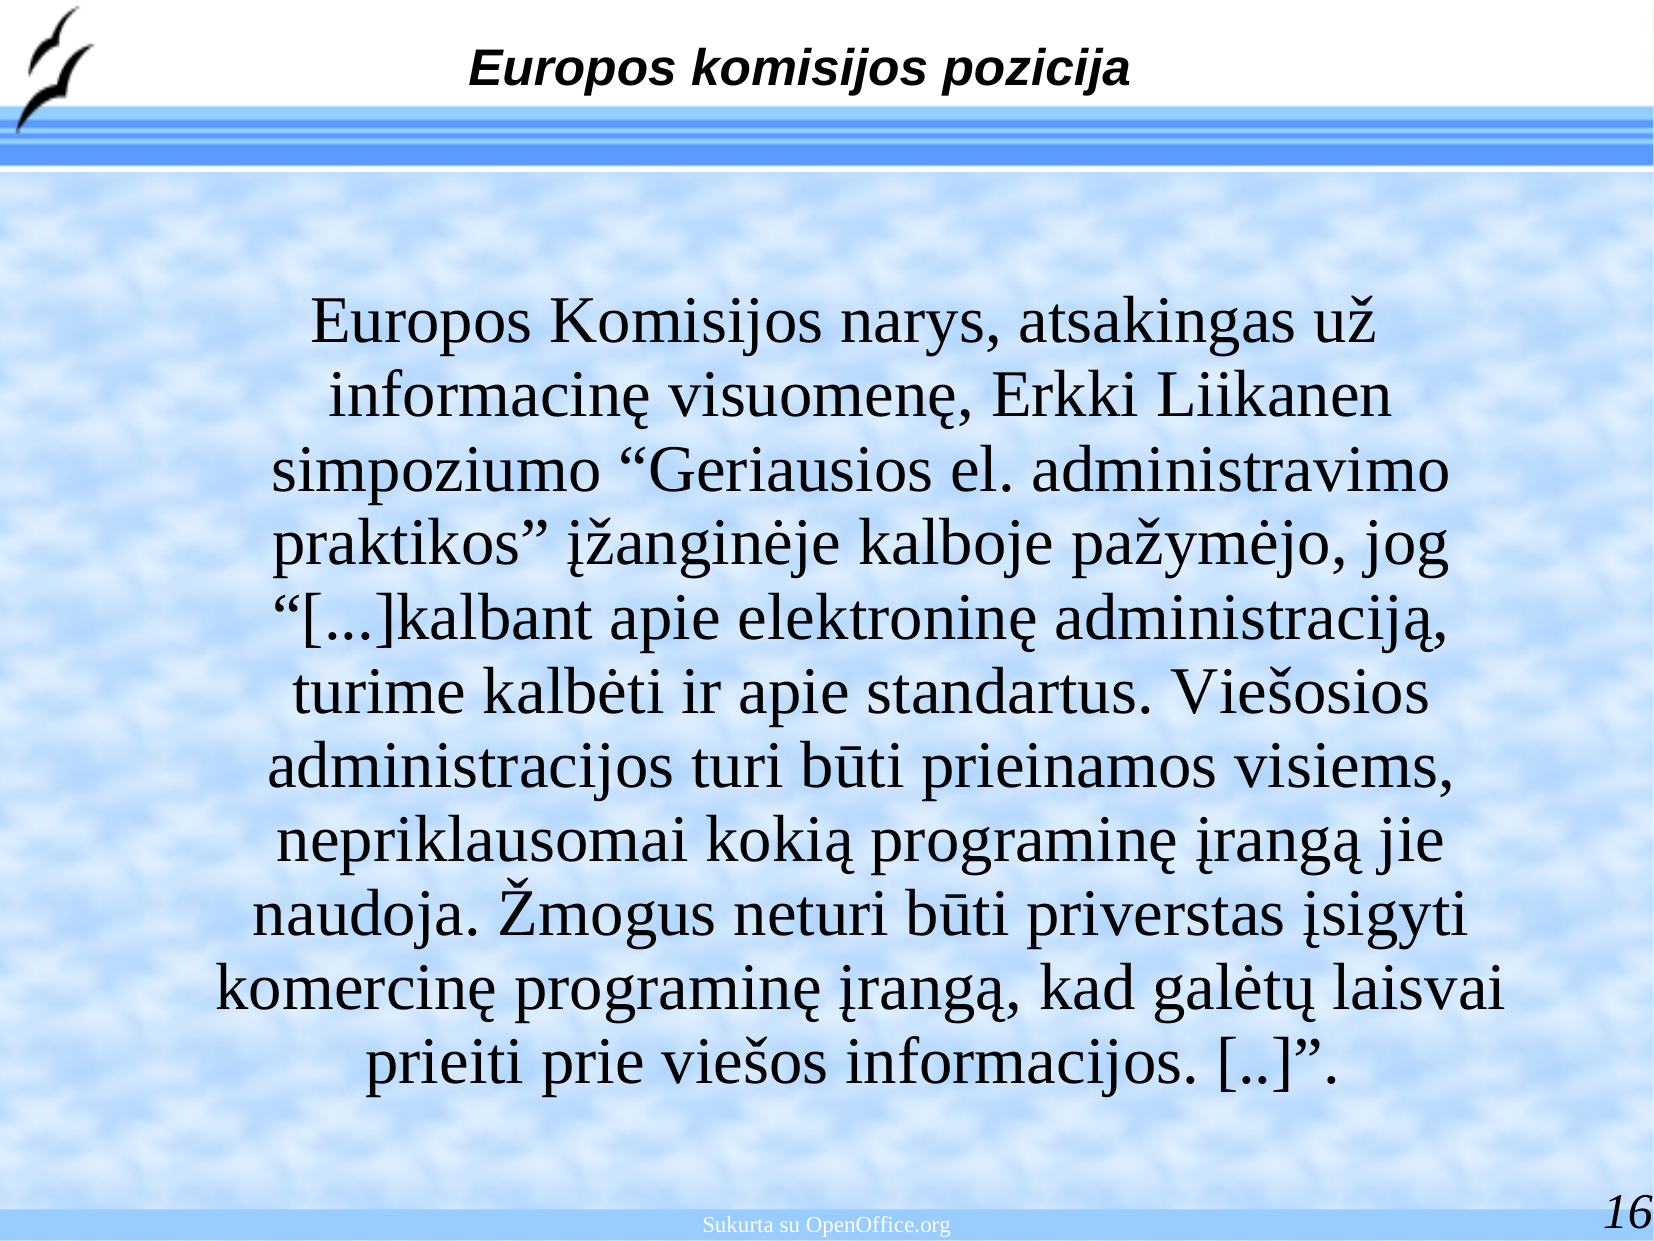

Europos komisijos pozicija
# Europos Komisijos narys, atsakingas už informacinę visuomenę, Erkki Liikanen simpoziumo “Geriausios el. administravimo praktikos” įžanginėje kalboje pažymėjo, jog “[...]kalbant apie elektroninę administraciją, turime kalbėti ir apie standartus. Viešosios administracijos turi būti prieinamos visiems, nepriklausomai kokią programinę įrangą jie naudoja. Žmogus neturi būti priverstas įsigyti komercinę programinę įrangą, kad galėtų laisvai prieiti prie viešos informacijos. [..]”.